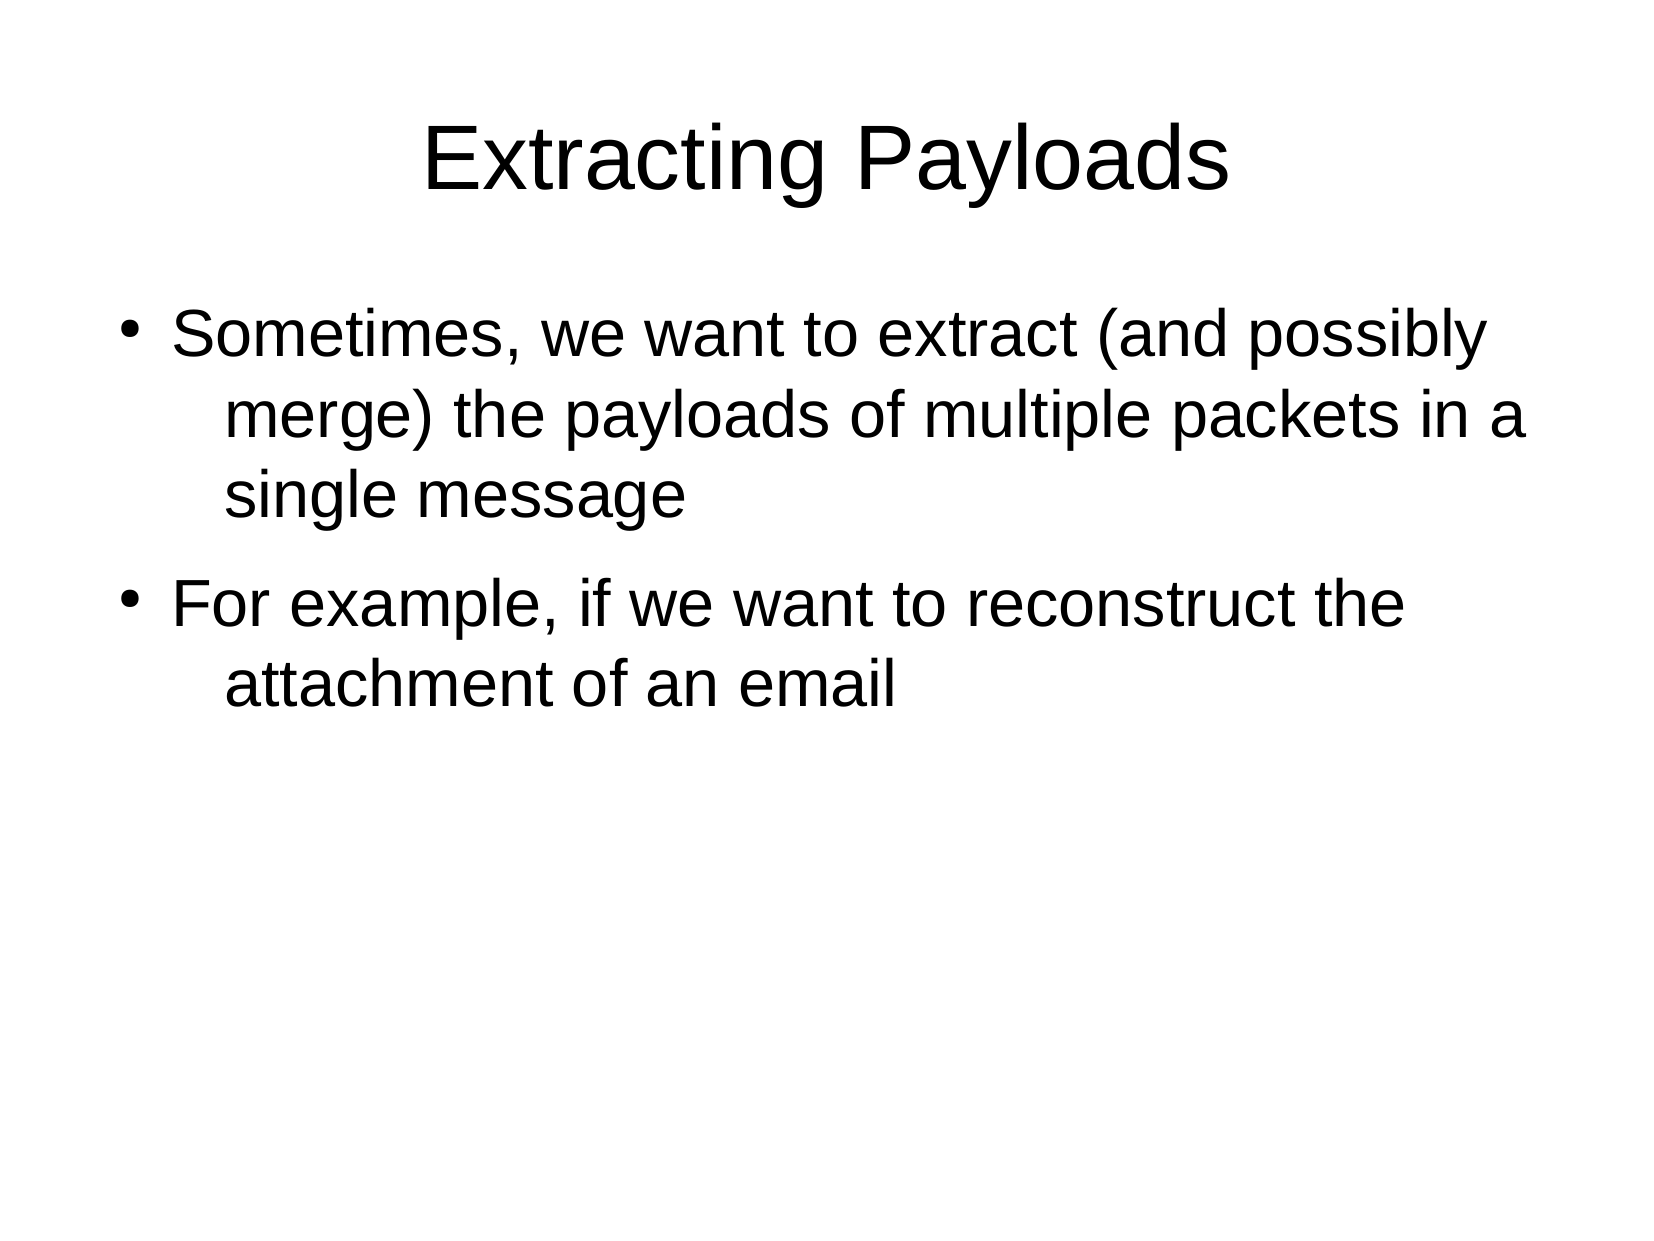

# Extracting Payloads
Sometimes, we want to extract (and possibly merge) the payloads of multiple packets in a single message
For example, if we want to reconstruct the attachment of an email